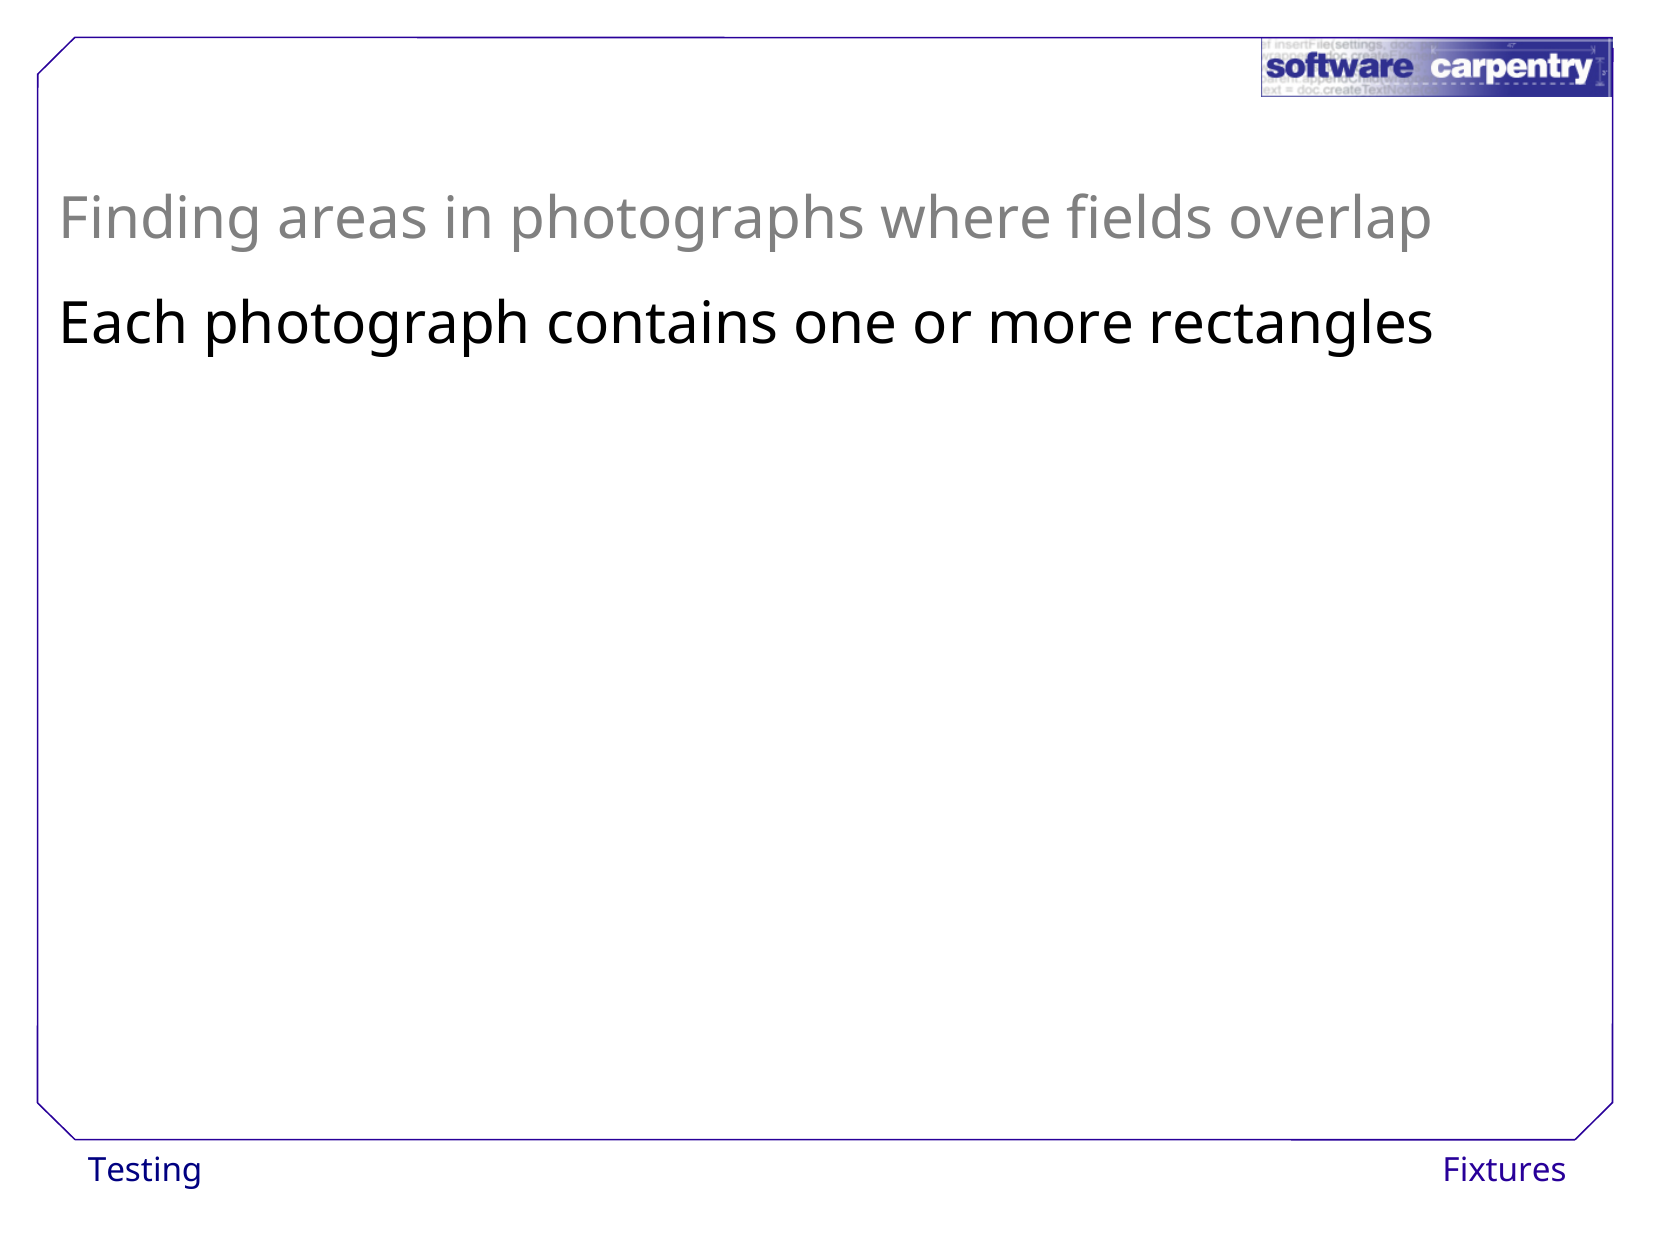

Finding areas in photographs where fields overlap
Each photograph contains one or more rectangles